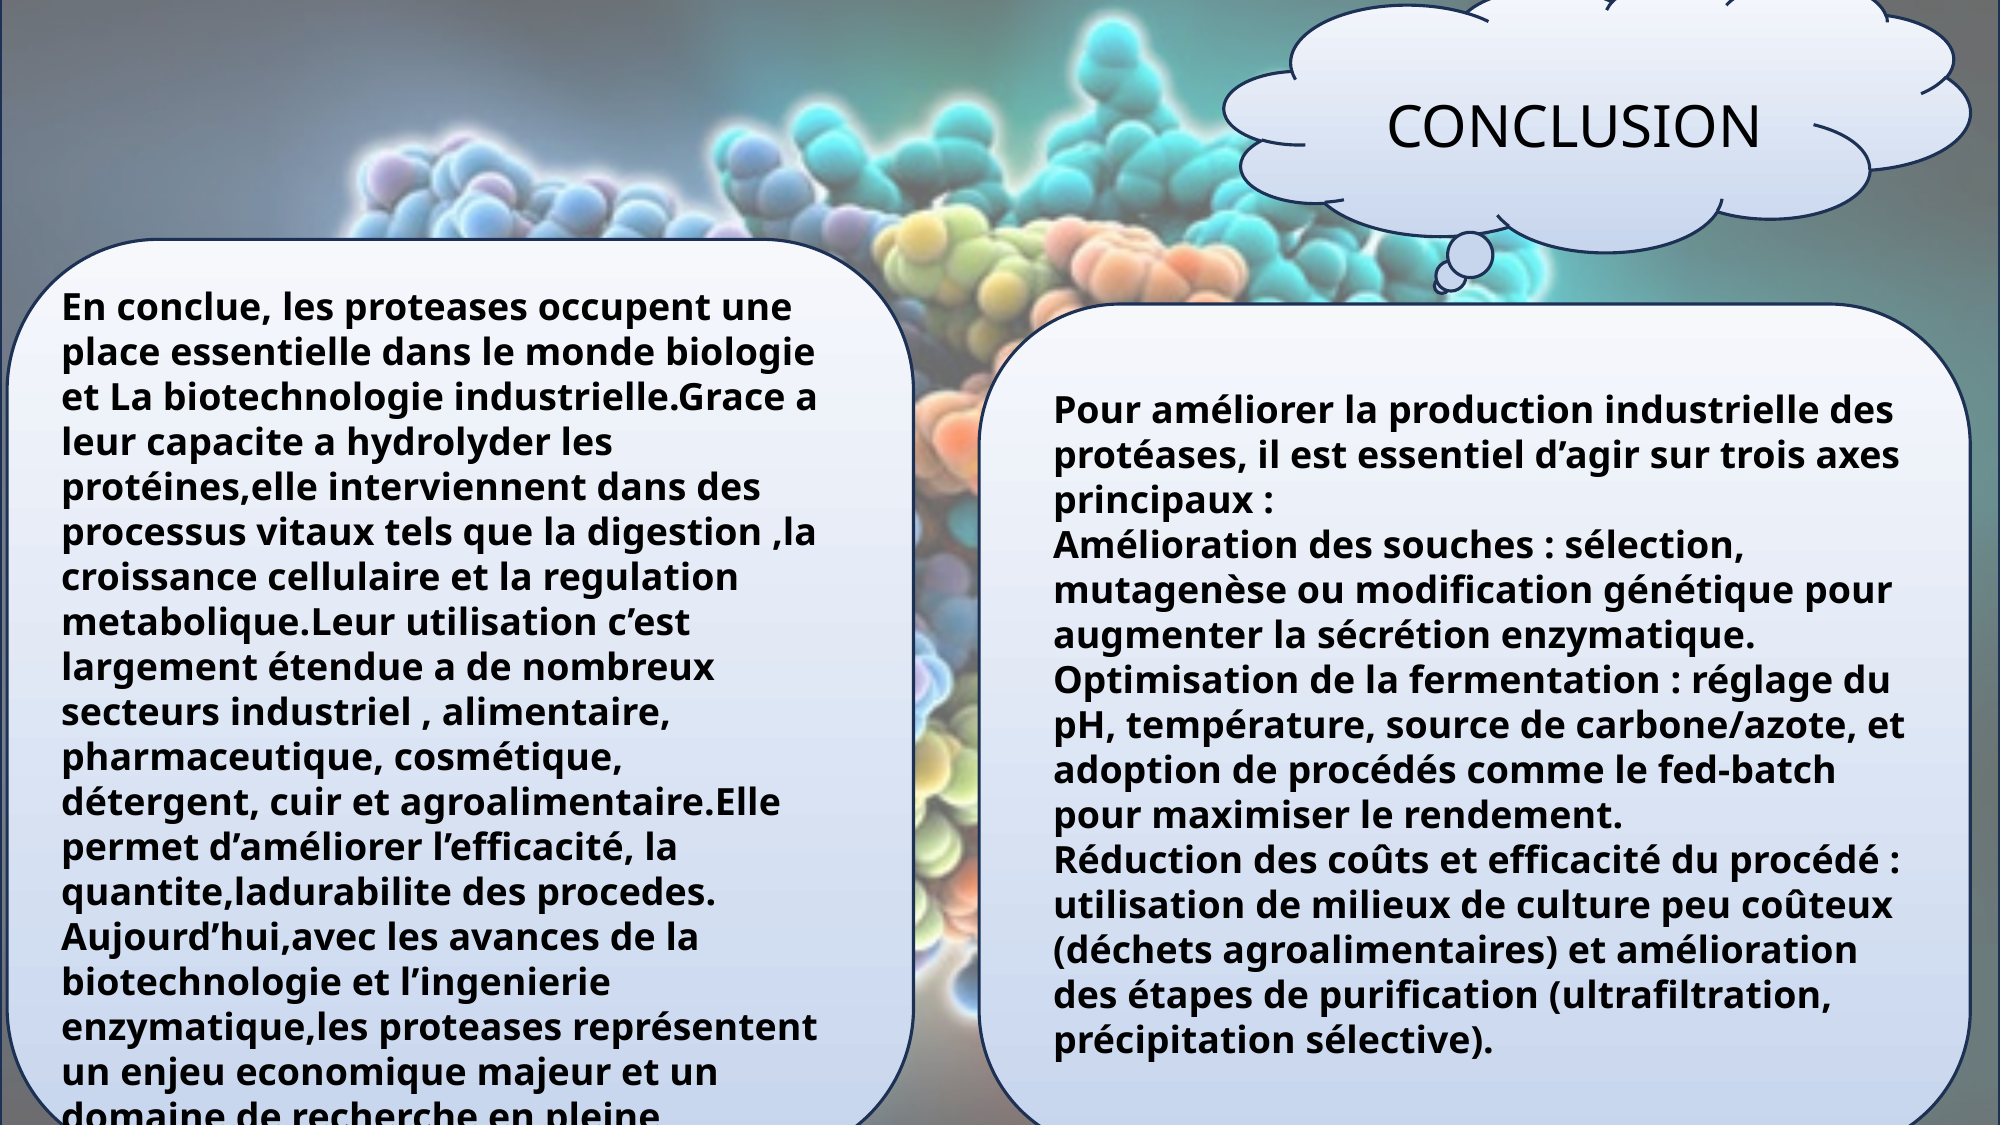

CONCLUSION
#
En conclue, les proteases occupent une place essentielle dans le monde biologie et La biotechnologie industrielle.Grace a leur capacite a hydrolyder les protéines,elle interviennent dans des processus vitaux tels que la digestion ,la croissance cellulaire et la regulation metabolique.Leur utilisation c’est largement étendue a de nombreux secteurs industriel , alimentaire, pharmaceutique, cosmétique, détergent, cuir et agroalimentaire.Elle permet d’améliorer l’efficacité, la quantite,ladurabilite des procedes.
Aujourd’hui,avec les avances de la biotechnologie et l’ingenierie enzymatique,les proteases représentent un enjeu economique majeur et un domaine de recherche en pleine expansion.
Pour améliorer la production industrielle des protéases, il est essentiel d’agir sur trois axes principaux :
Amélioration des souches : sélection, mutagenèse ou modification génétique pour augmenter la sécrétion enzymatique.
Optimisation de la fermentation : réglage du pH, température, source de carbone/azote, et adoption de procédés comme le fed-batch pour maximiser le rendement.
Réduction des coûts et efficacité du procédé : utilisation de milieux de culture peu coûteux (déchets agroalimentaires) et amélioration des étapes de purification (ultrafiltration, précipitation sélective).